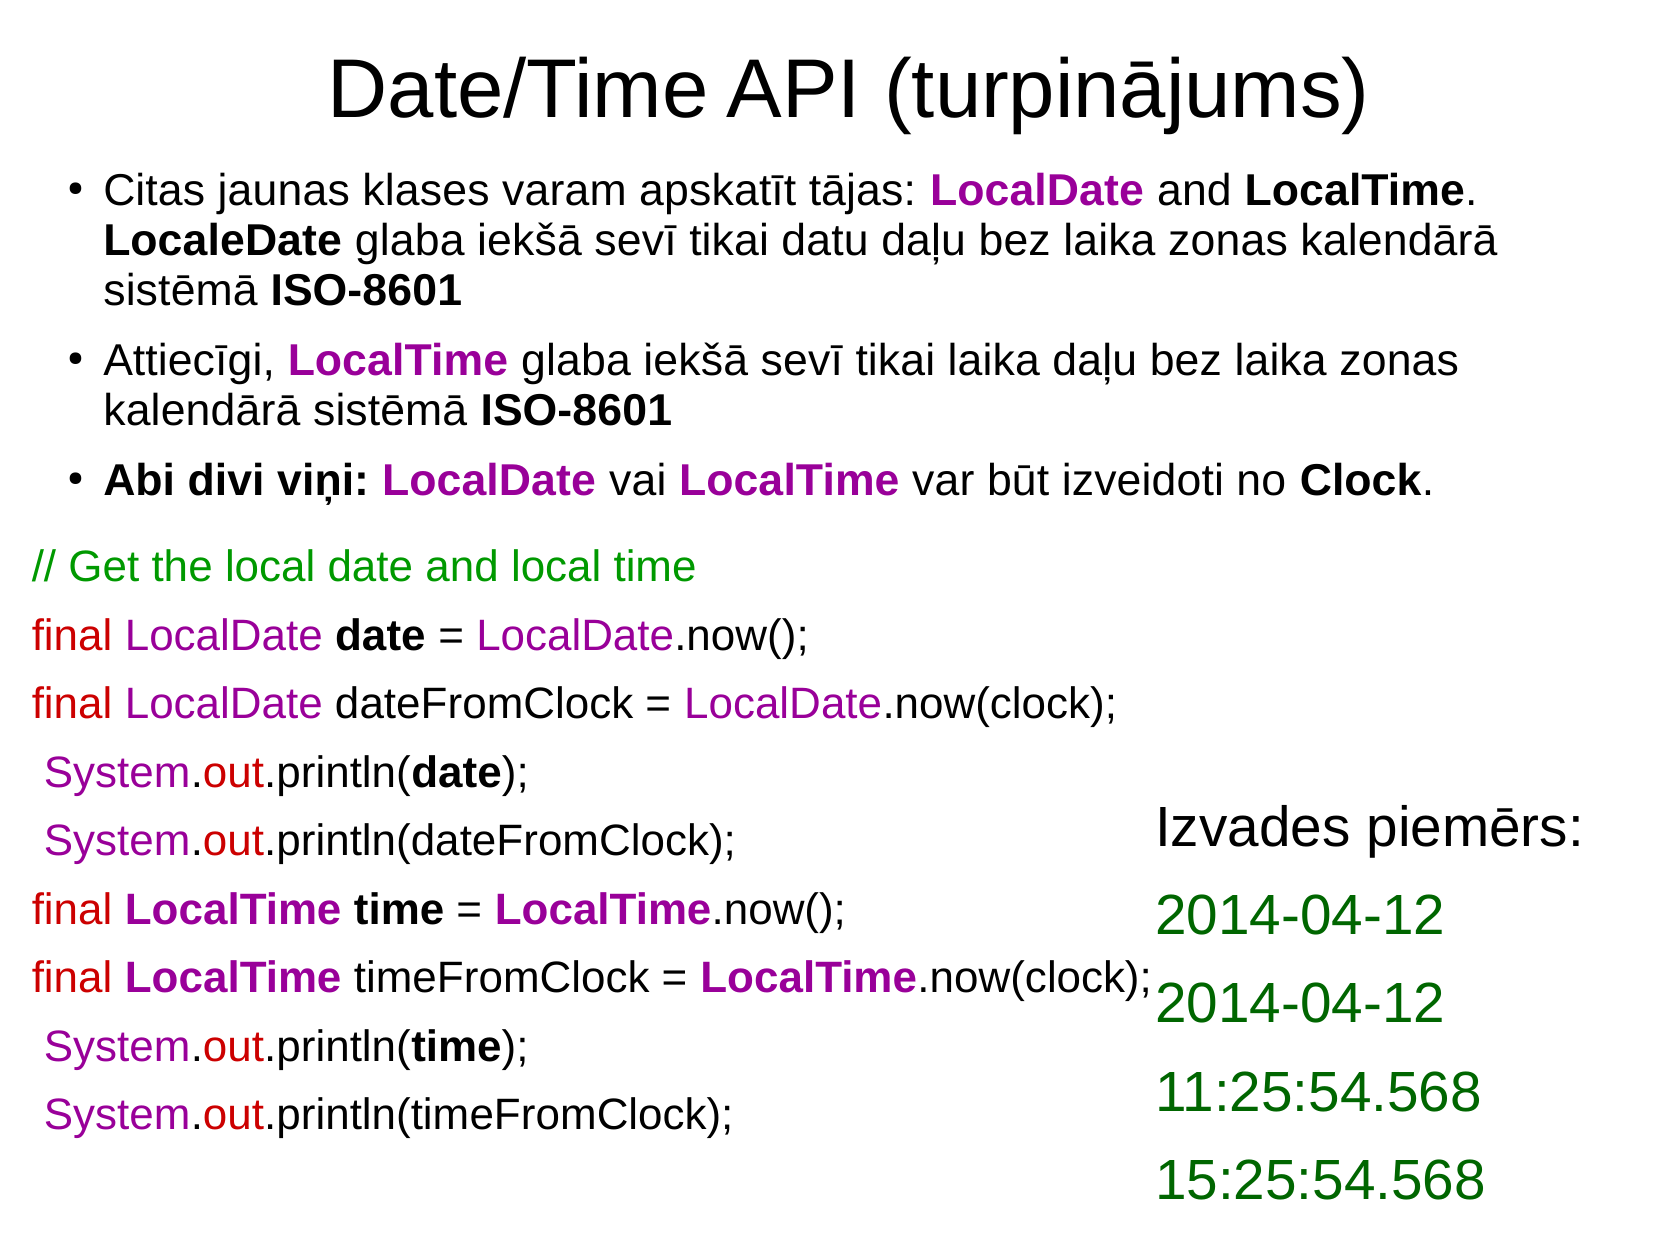

# Date/Time API (turpinājums)
Citas jaunas klases varam apskatīt tājas: LocalDate and LocalTime. LocaleDate glaba iekšā sevī tikai datu daļu bez laika zonas kalendārā sistēmā ISO-8601
Attiecīgi, LocalTime glaba iekšā sevī tikai laika daļu bez laika zonas kalendārā sistēmā ISO-8601
Abi divi viņi: LocalDate vai LocalTime var būt izveidoti no Clock.
// Get the local date and local time
final LocalDate date = LocalDate.now();
final LocalDate dateFromClock = LocalDate.now(clock);
 System.out.println(date);
 System.out.println(dateFromClock);
final LocalTime time = LocalTime.now();
final LocalTime timeFromClock = LocalTime.now(clock);
 System.out.println(time);
 System.out.println(timeFromClock);
Izvades piemērs:
2014-04-12
2014-04-12
11:25:54.568
15:25:54.568